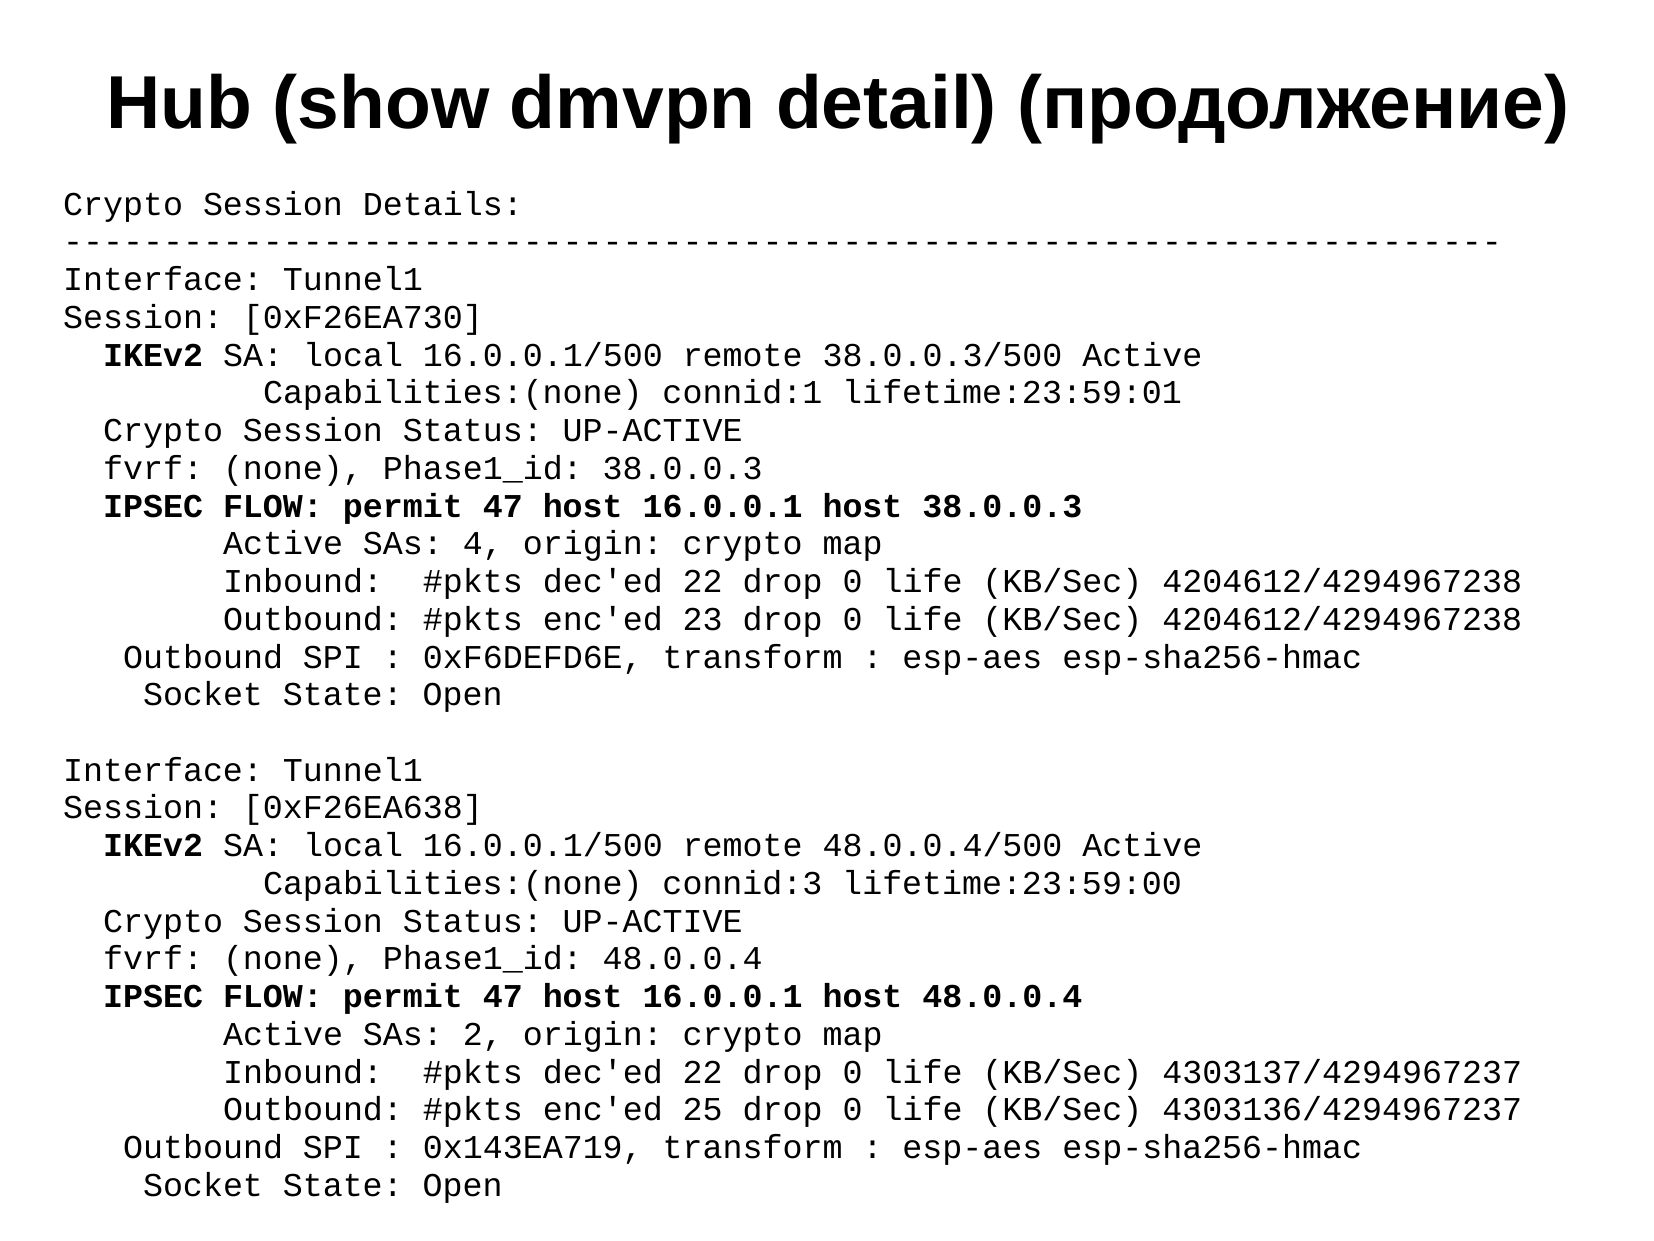

Hub (show dmvpn detail) (продолжение)
# Crypto Session Details:
------------------------------------------------------------------------
Interface: Tunnel1
Session: [0xF26EA730]
 IKEv2 SA: local 16.0.0.1/500 remote 38.0.0.3/500 Active
 Capabilities:(none) connid:1 lifetime:23:59:01
 Crypto Session Status: UP-ACTIVE
 fvrf: (none), Phase1_id: 38.0.0.3
 IPSEC FLOW: permit 47 host 16.0.0.1 host 38.0.0.3
 Active SAs: 4, origin: crypto map
 Inbound: #pkts dec'ed 22 drop 0 life (KB/Sec) 4204612/4294967238
 Outbound: #pkts enc'ed 23 drop 0 life (KB/Sec) 4204612/4294967238
 Outbound SPI : 0xF6DEFD6E, transform : esp-aes esp-sha256-hmac
 Socket State: Open
Interface: Tunnel1
Session: [0xF26EA638]
 IKEv2 SA: local 16.0.0.1/500 remote 48.0.0.4/500 Active
 Capabilities:(none) connid:3 lifetime:23:59:00
 Crypto Session Status: UP-ACTIVE
 fvrf: (none), Phase1_id: 48.0.0.4
 IPSEC FLOW: permit 47 host 16.0.0.1 host 48.0.0.4
 Active SAs: 2, origin: crypto map
 Inbound: #pkts dec'ed 22 drop 0 life (KB/Sec) 4303137/4294967237
 Outbound: #pkts enc'ed 25 drop 0 life (KB/Sec) 4303136/4294967237
 Outbound SPI : 0x143EA719, transform : esp-aes esp-sha256-hmac
 Socket State: Open